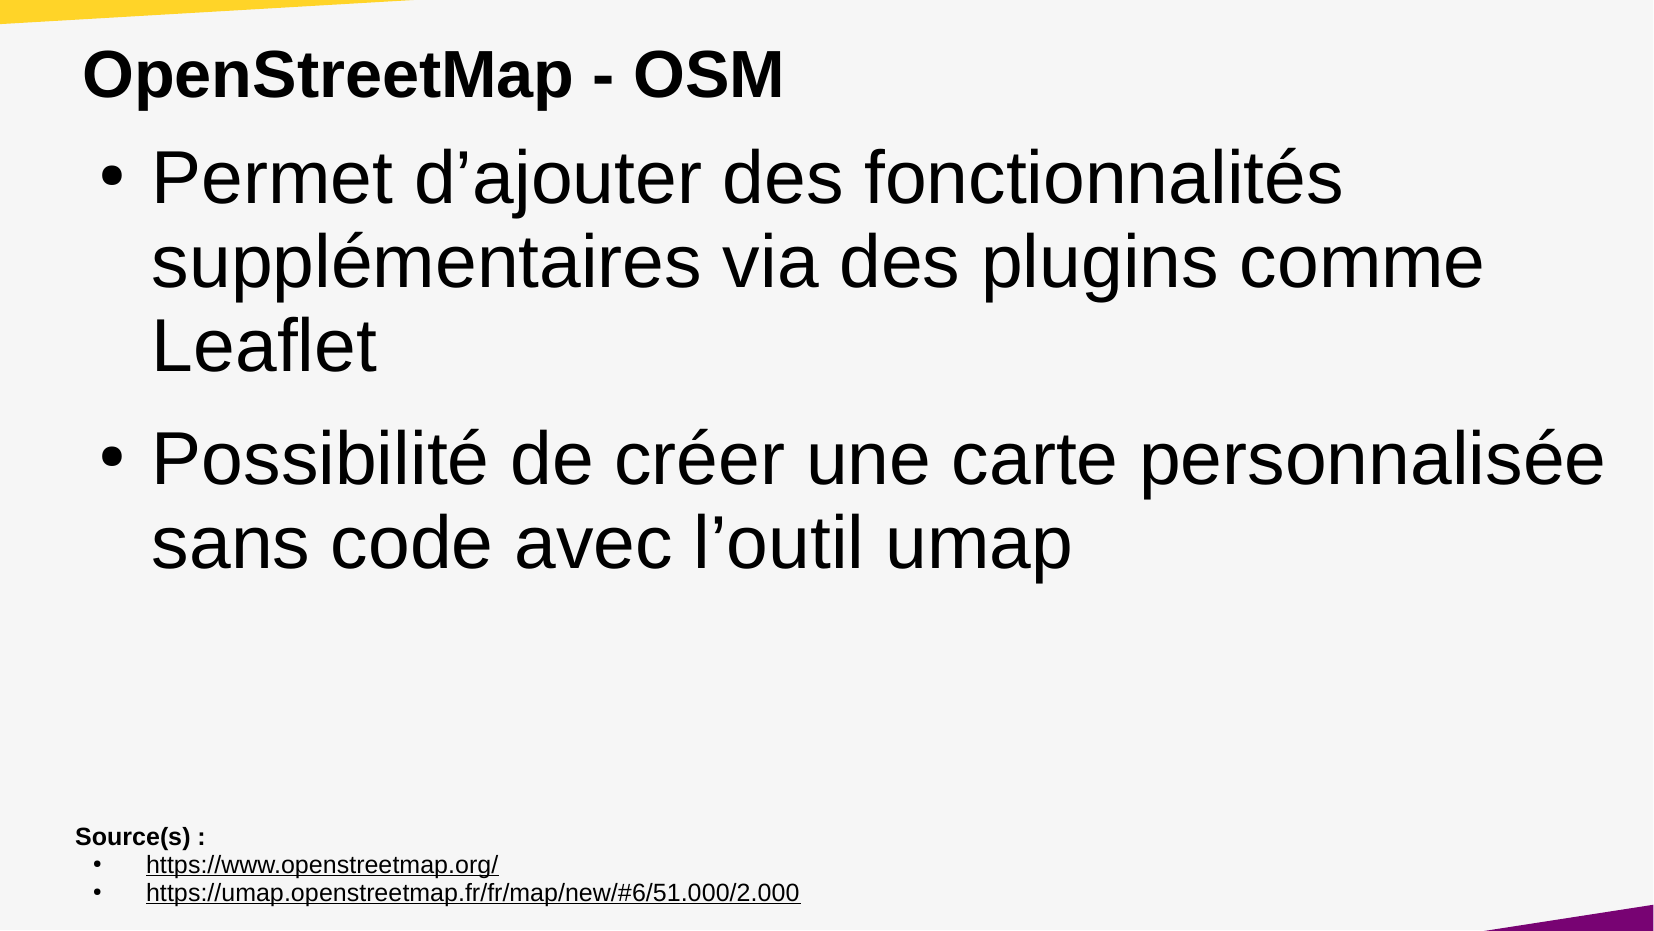

# OpenStreetMap - OSM
Permet d’ajouter des fonctionnalités supplémentaires via des plugins comme Leaflet
Possibilité de créer une carte personnalisée sans code avec l’outil umap
Source(s) :
https://www.openstreetmap.org/
https://umap.openstreetmap.fr/fr/map/new/#6/51.000/2.000